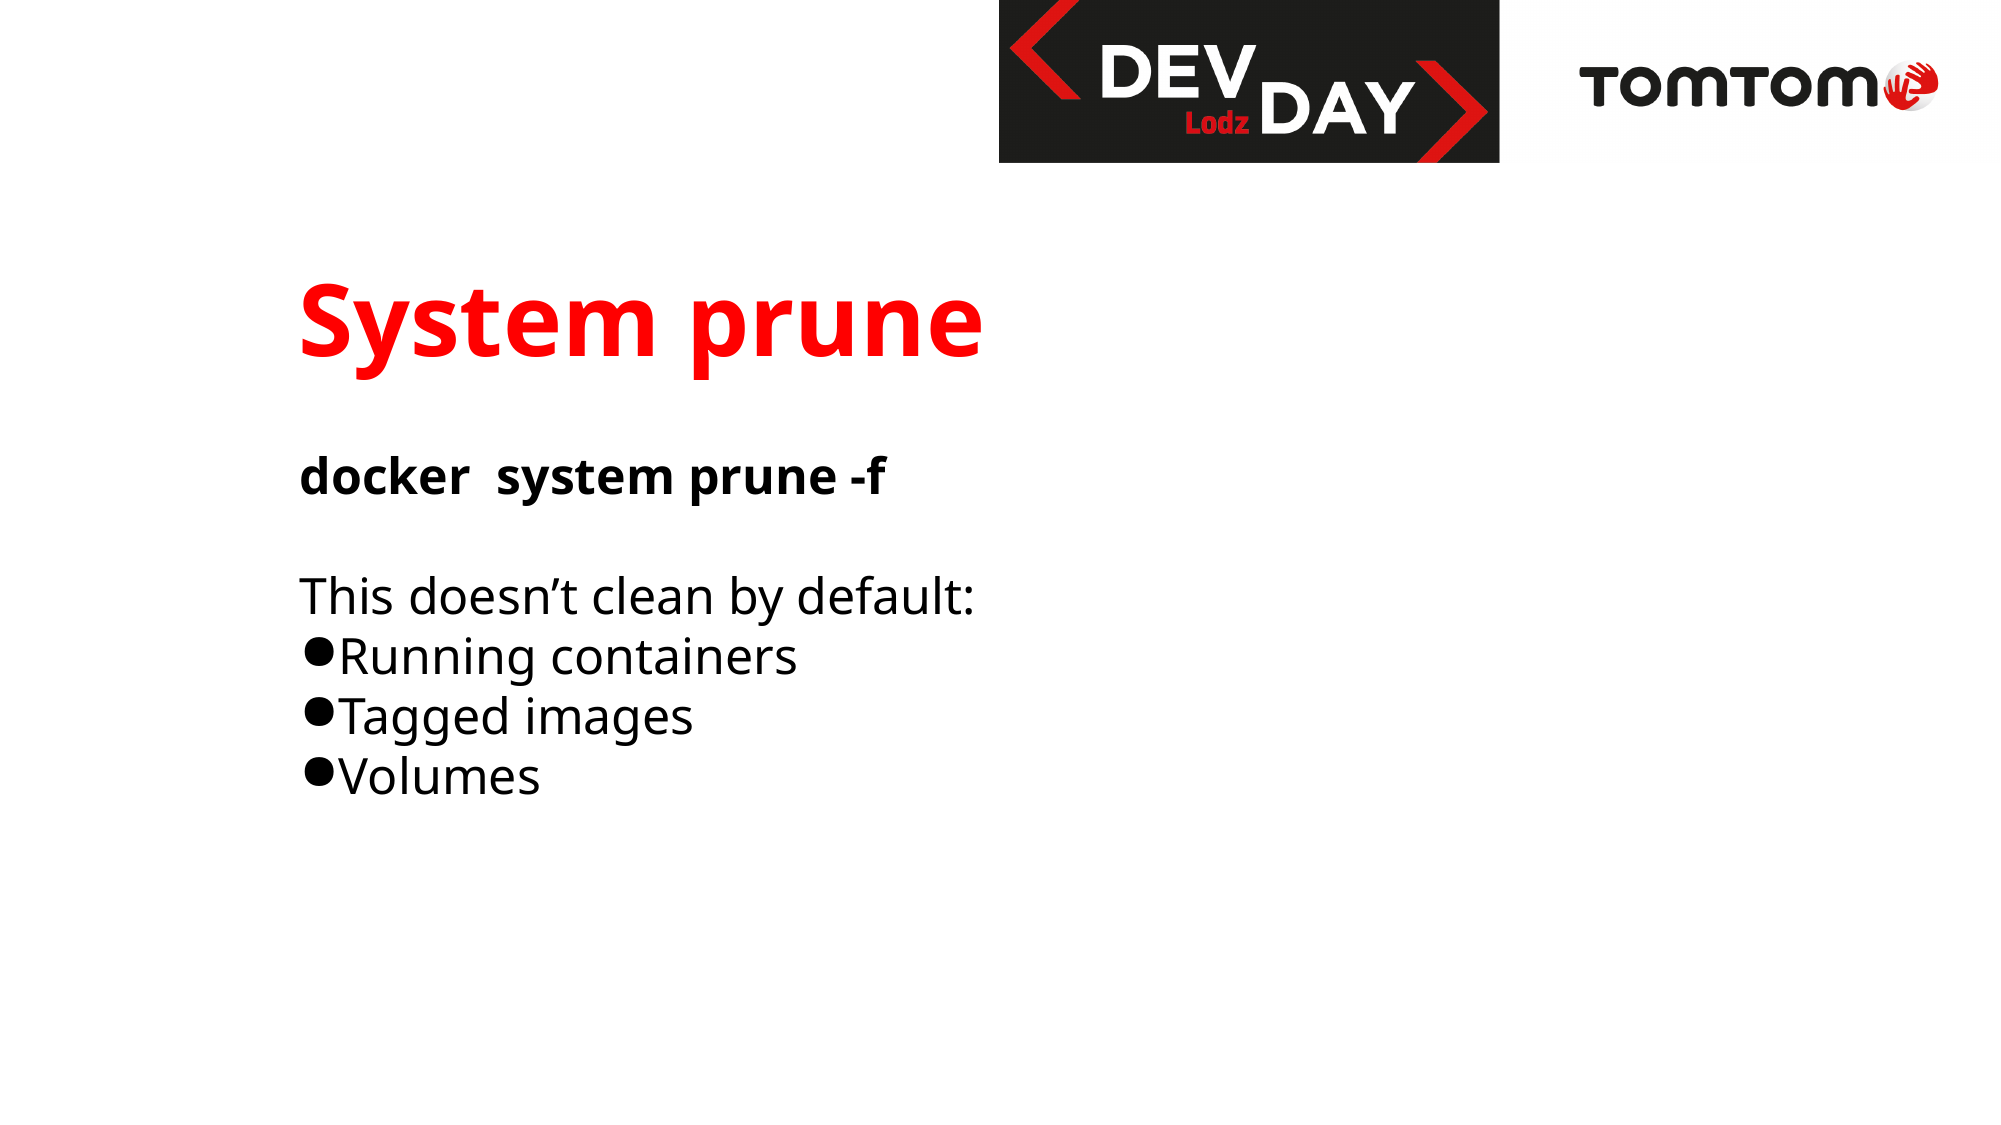

System prune
docker system prune -f
This doesn’t clean by default:
Running containers
Tagged images
Volumes